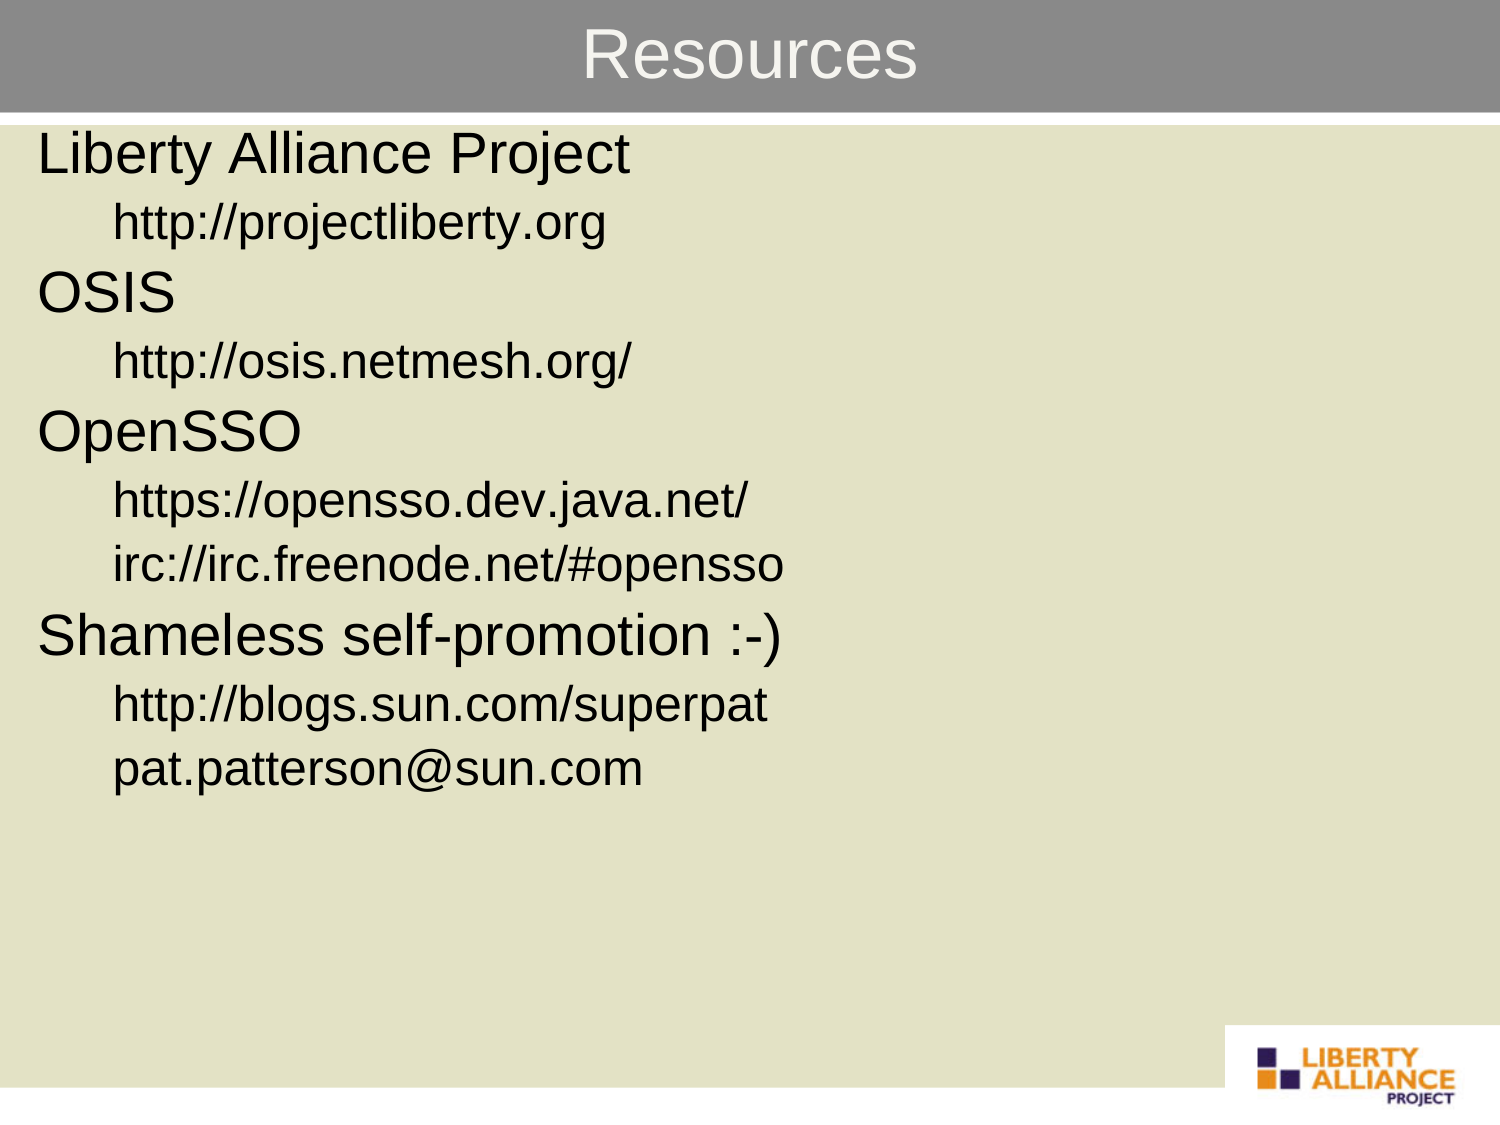

# Resources
Liberty Alliance Project
http://projectliberty.org
OSIS
http://osis.netmesh.org/
OpenSSO
https://opensso.dev.java.net/
irc://irc.freenode.net/#opensso
Shameless self-promotion :-)
http://blogs.sun.com/superpat
pat.patterson@sun.com